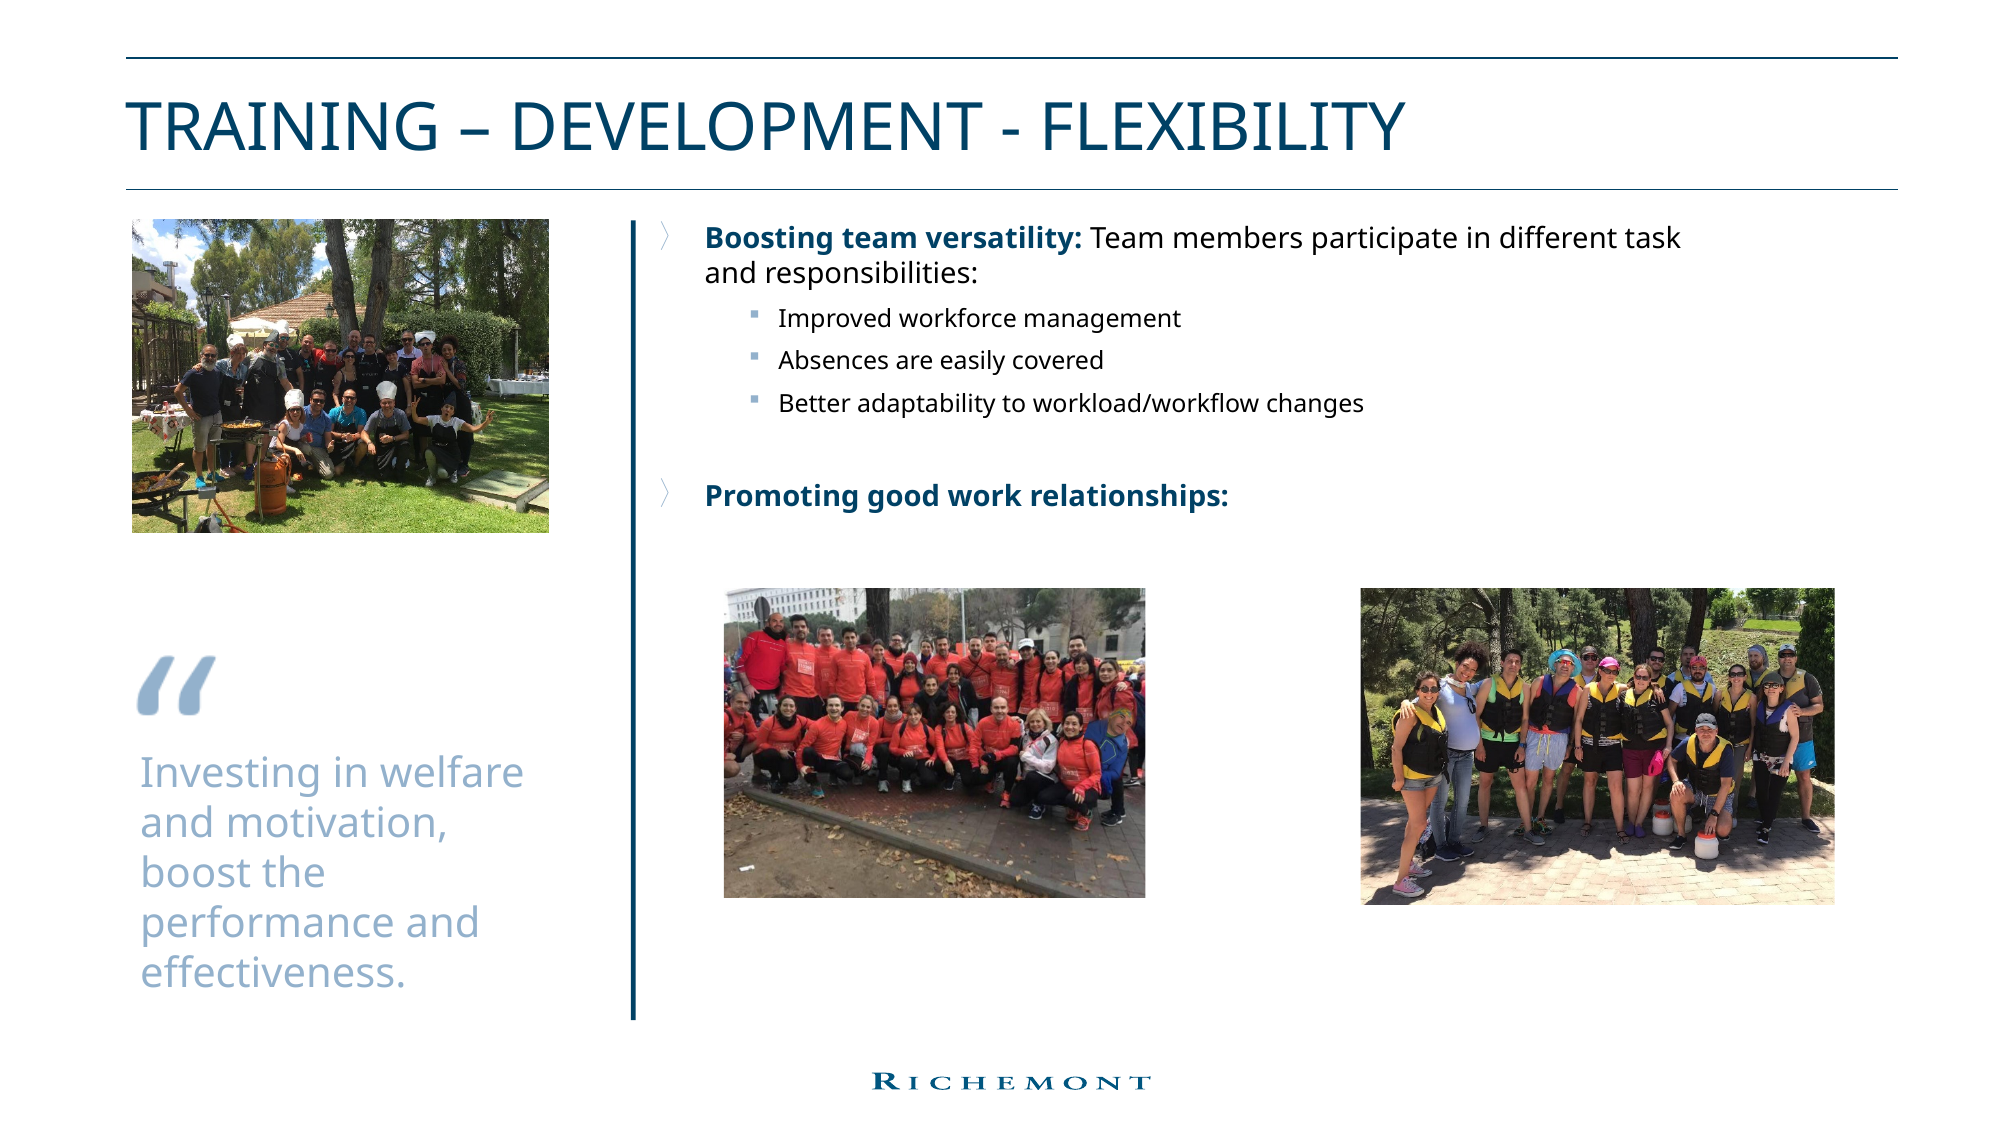

# Training – development - flexibility
Boosting team versatility: Team members participate in different task and responsibilities:
Improved workforce management
Absences are easily covered
Better adaptability to workload/workflow changes
Promoting good work relationships:
Investing in welfare and motivation, boost the performance and effectiveness.